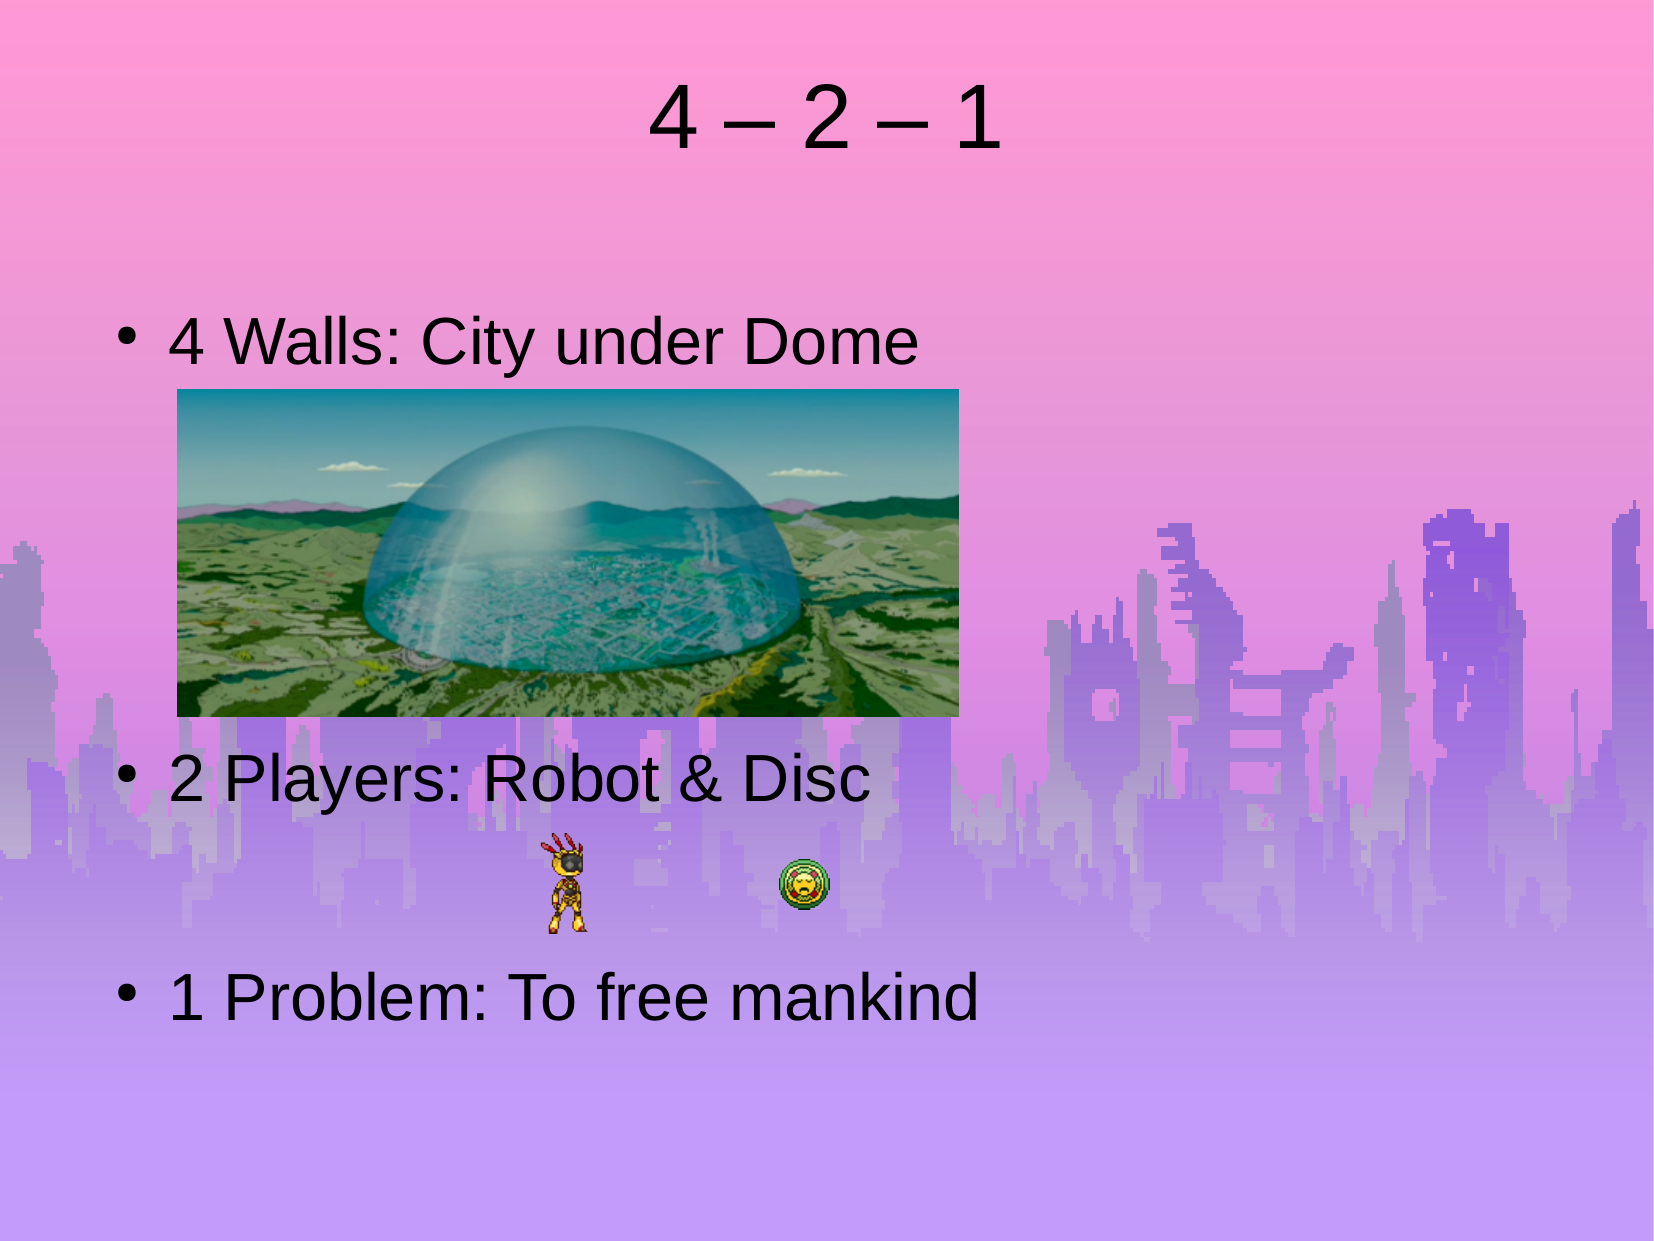

# 4 – 2 – 1
4 Walls: City under Dome
2 Players: Robot & Disc
1 Problem: To free mankind